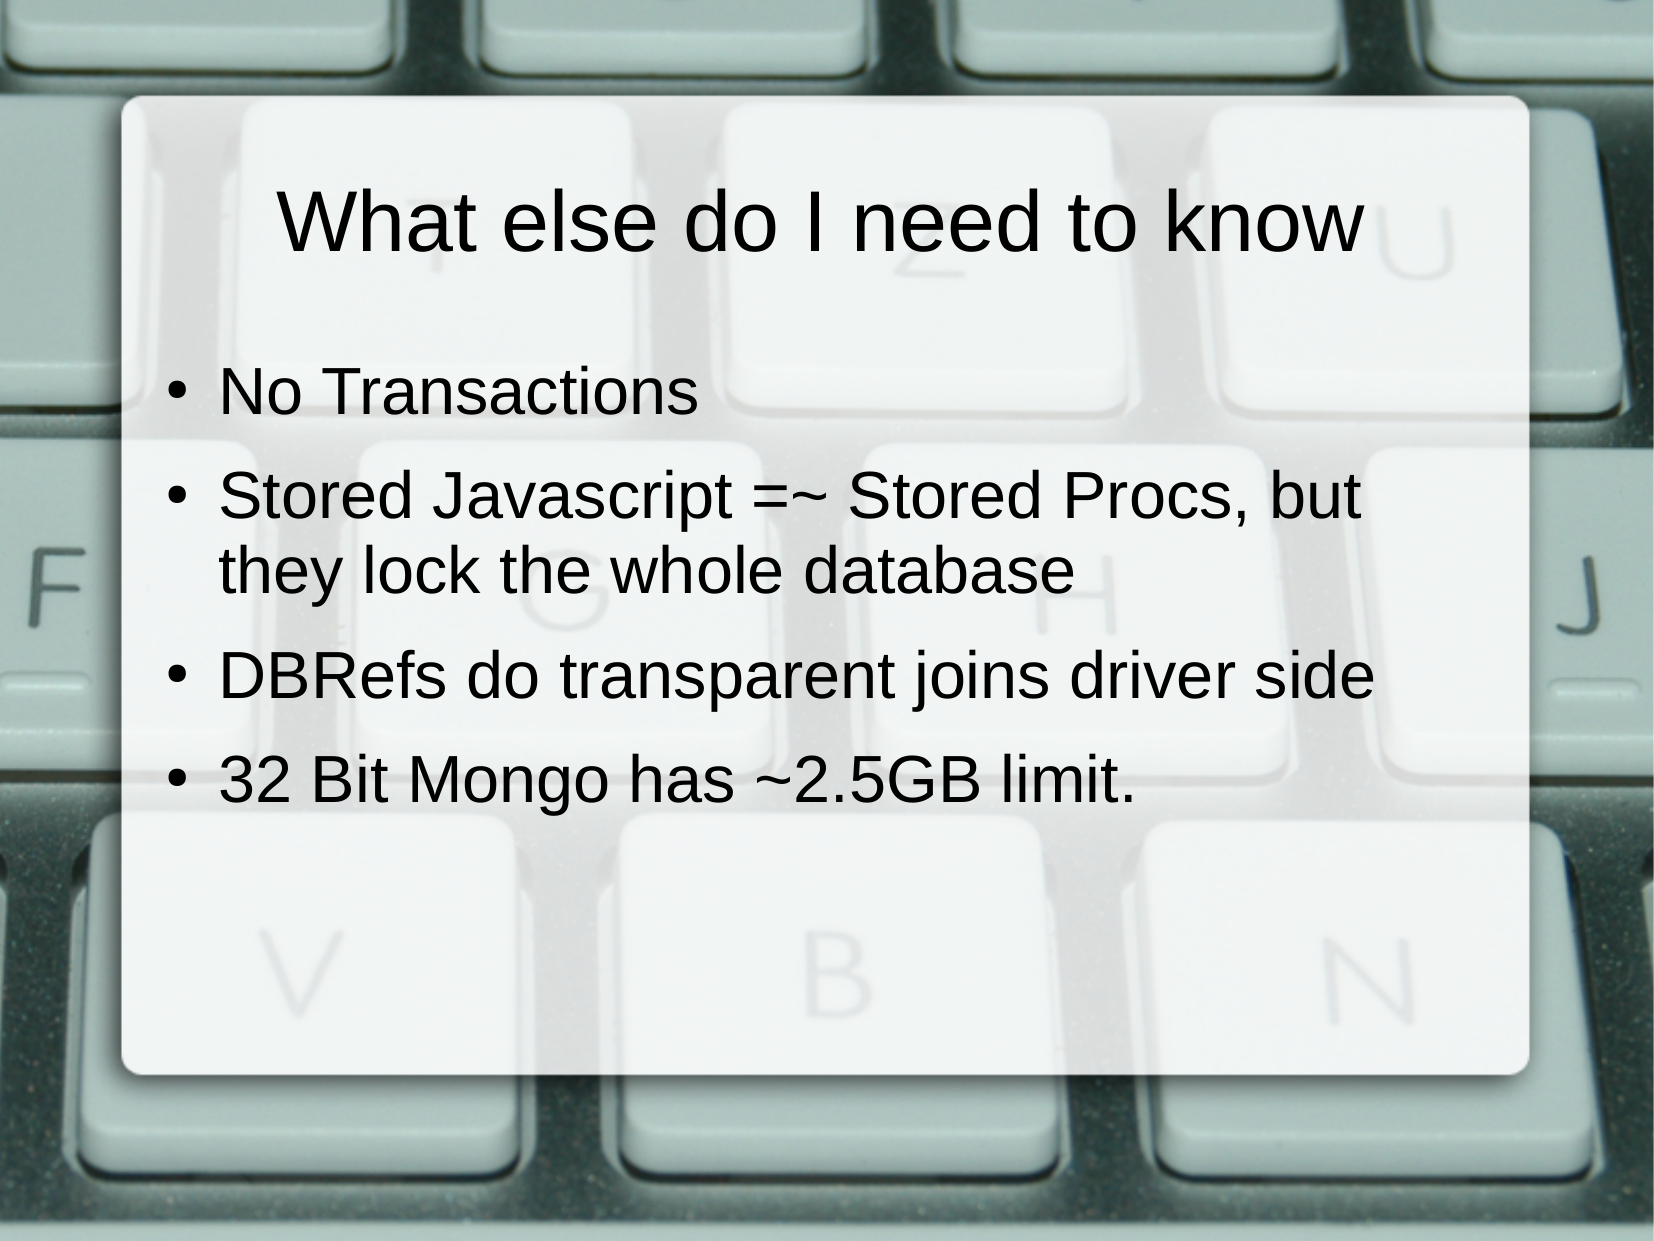

# What else do I need to know
No Transactions
Stored Javascript =~ Stored Procs, but they lock the whole database
DBRefs do transparent joins driver side
32 Bit Mongo has ~2.5GB limit.